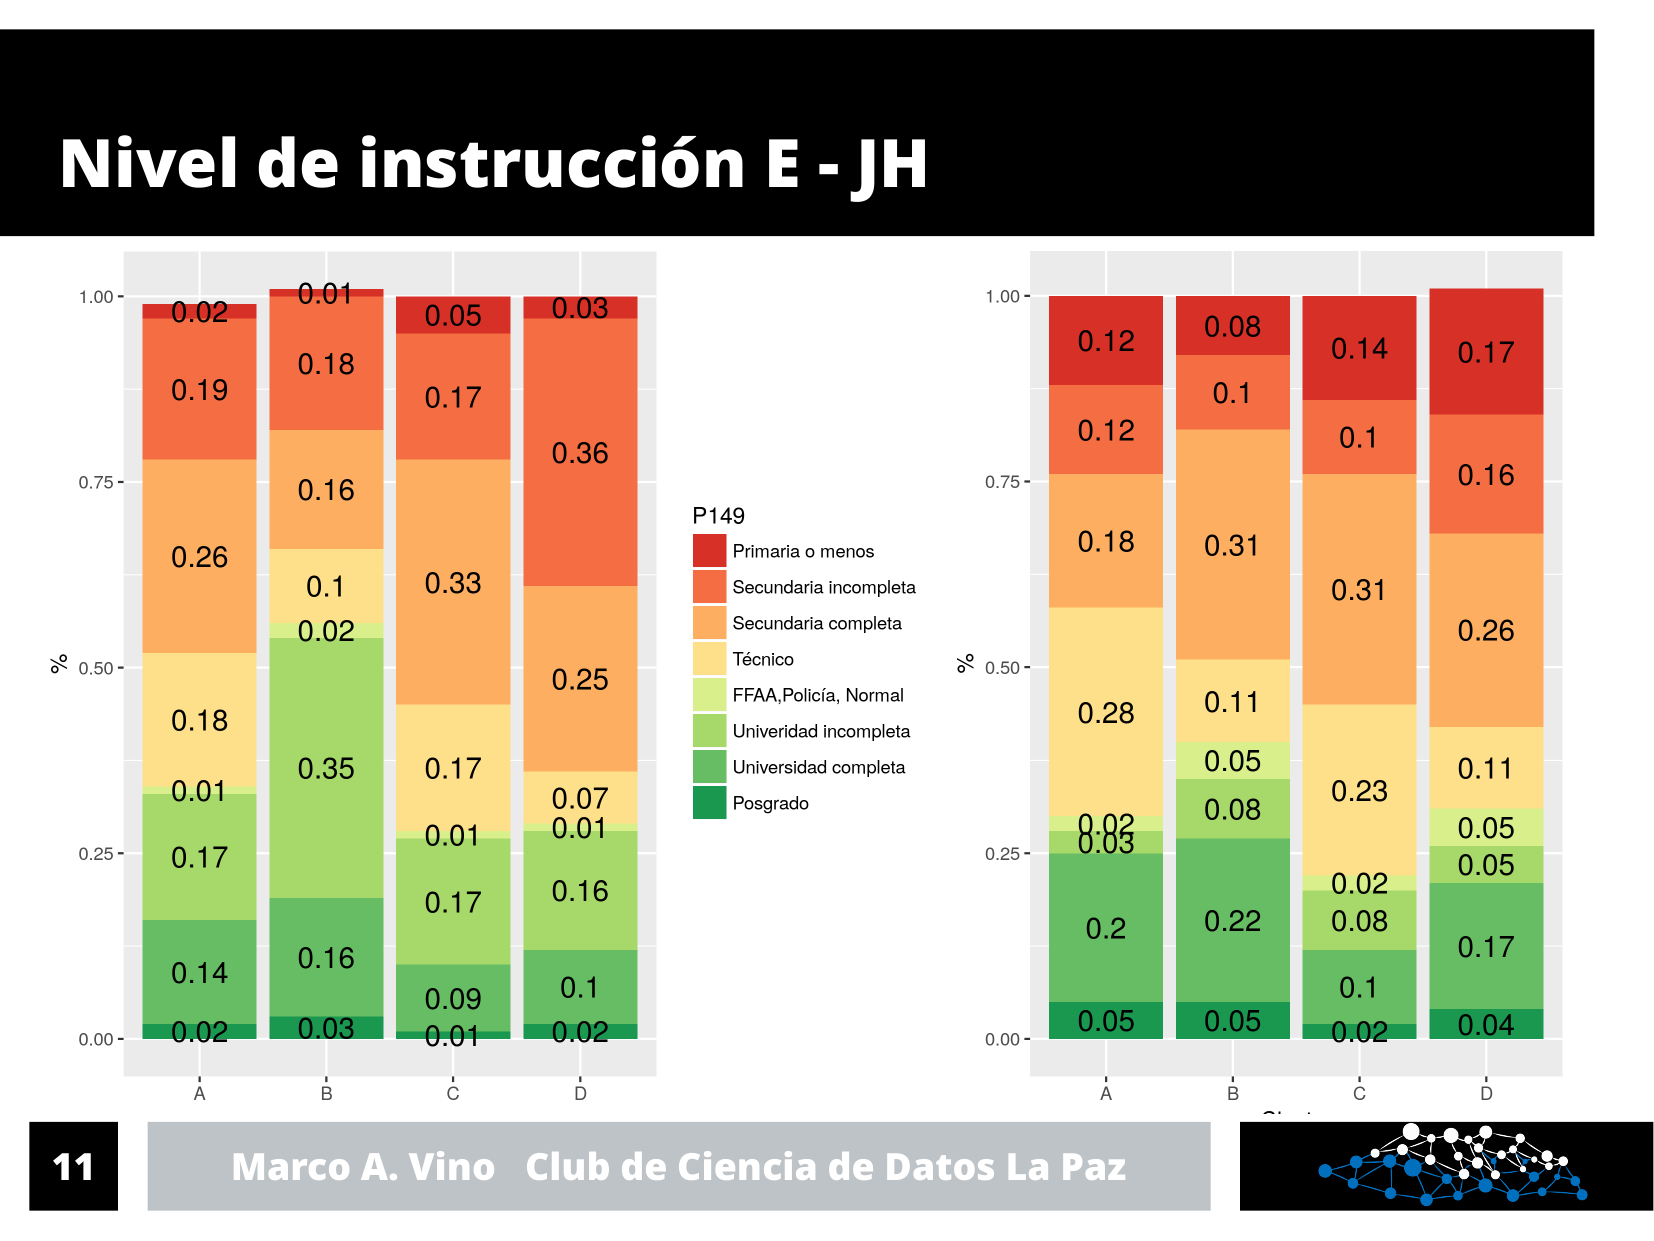

# Nivel de instrucción E - JH
11